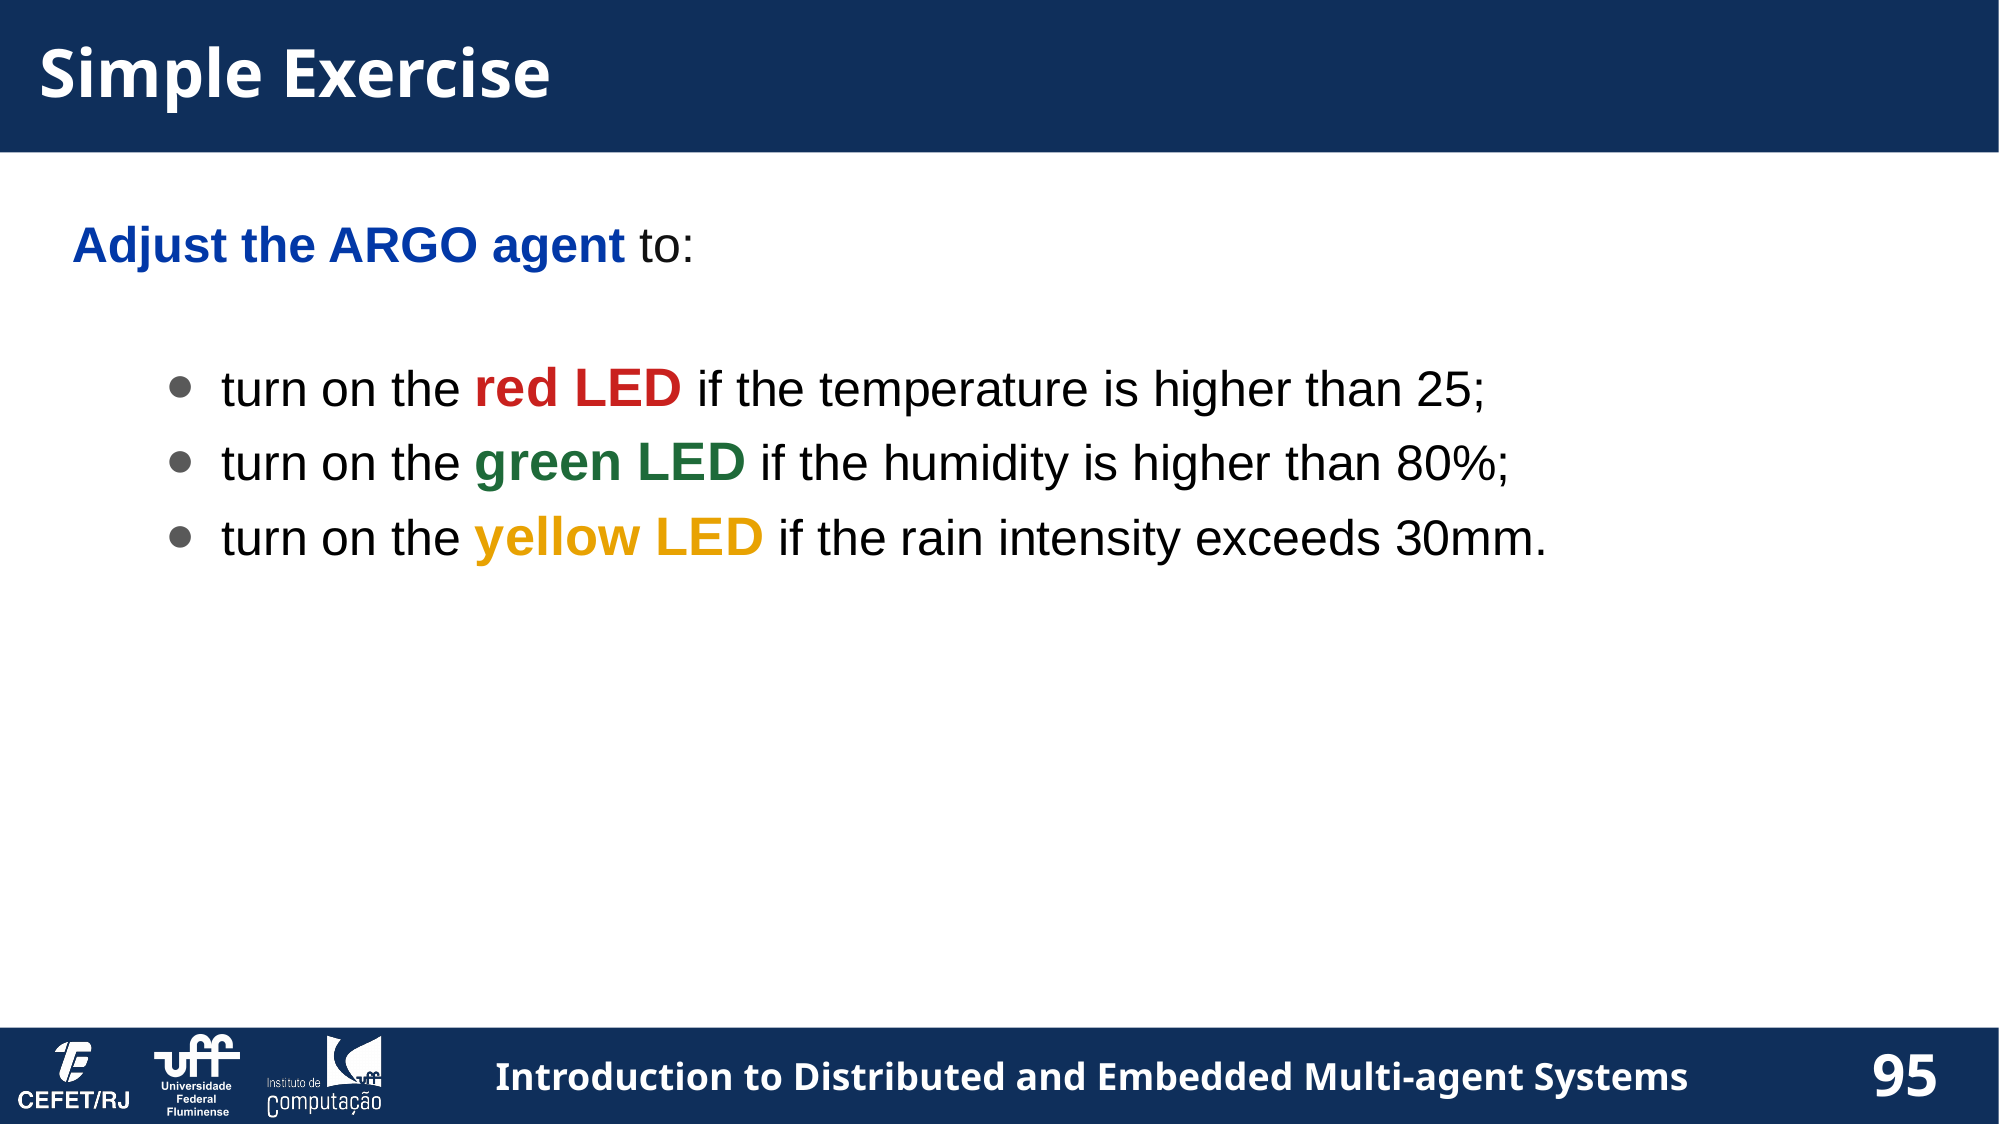

Simple Exercise
Adjust the ARGO agent to:
turn on the red LED if the temperature is higher than 25;
turn on the green LED if the humidity is higher than 80%;
turn on the yellow LED if the rain intensity exceeds 30mm.